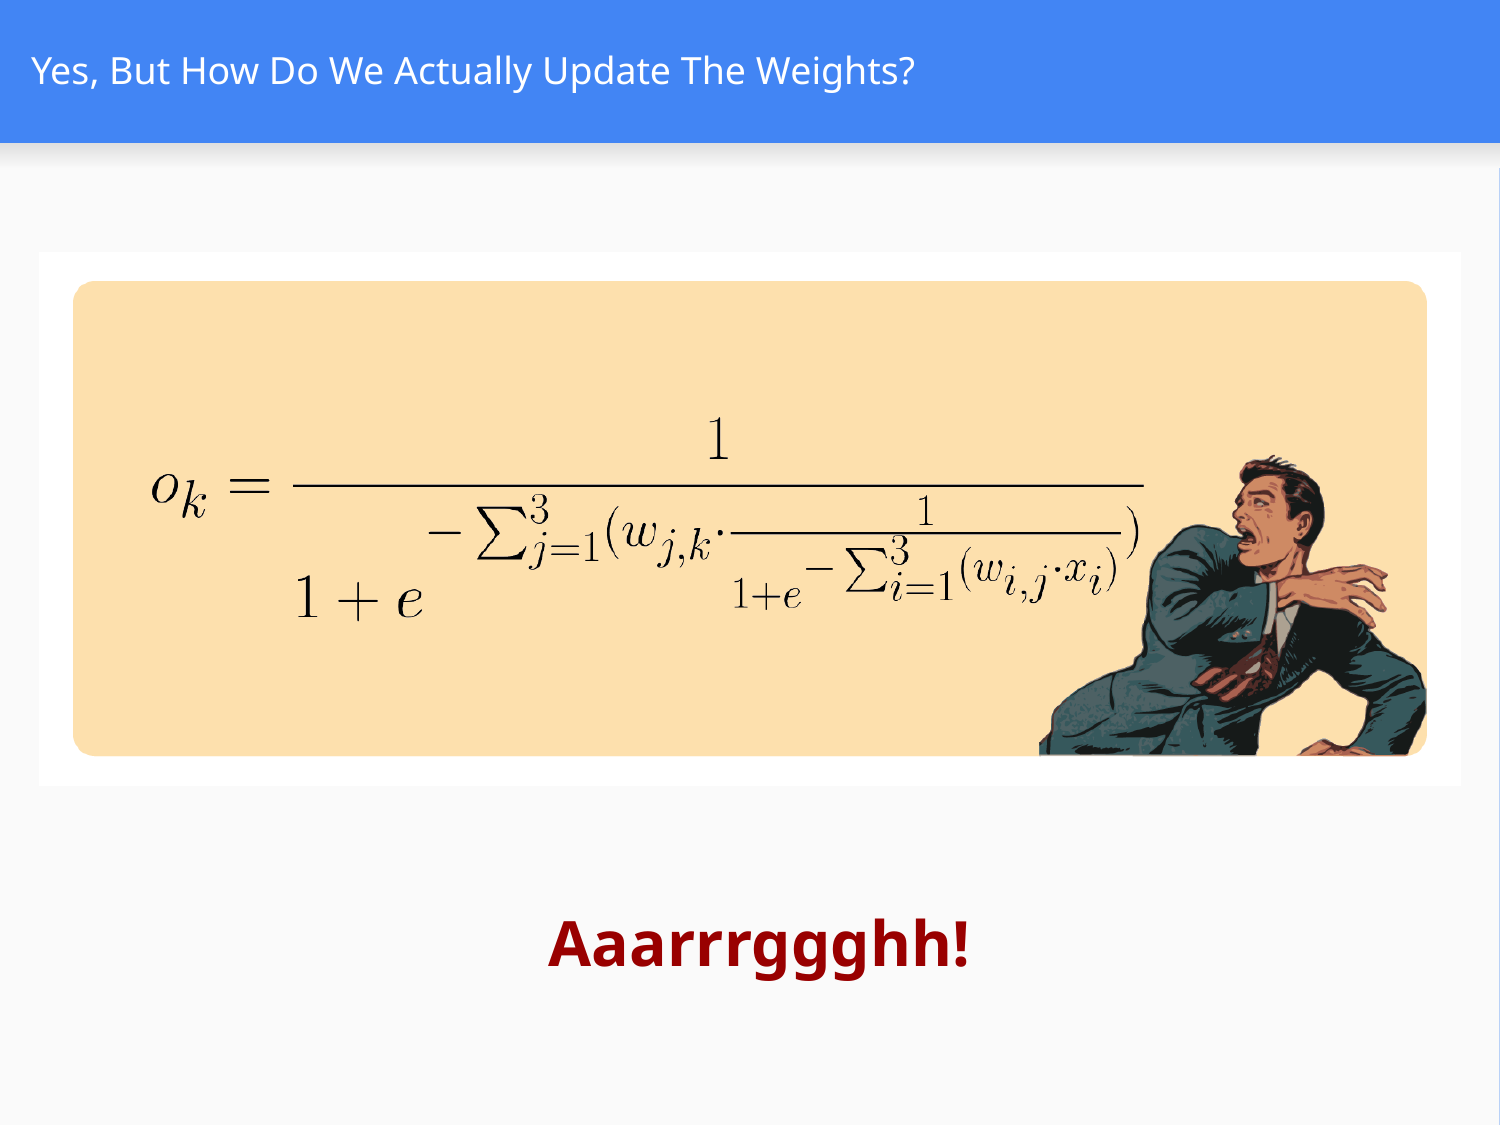

# Yes, But How Do We Actually Update The Weights?
Aaarrrggghh!